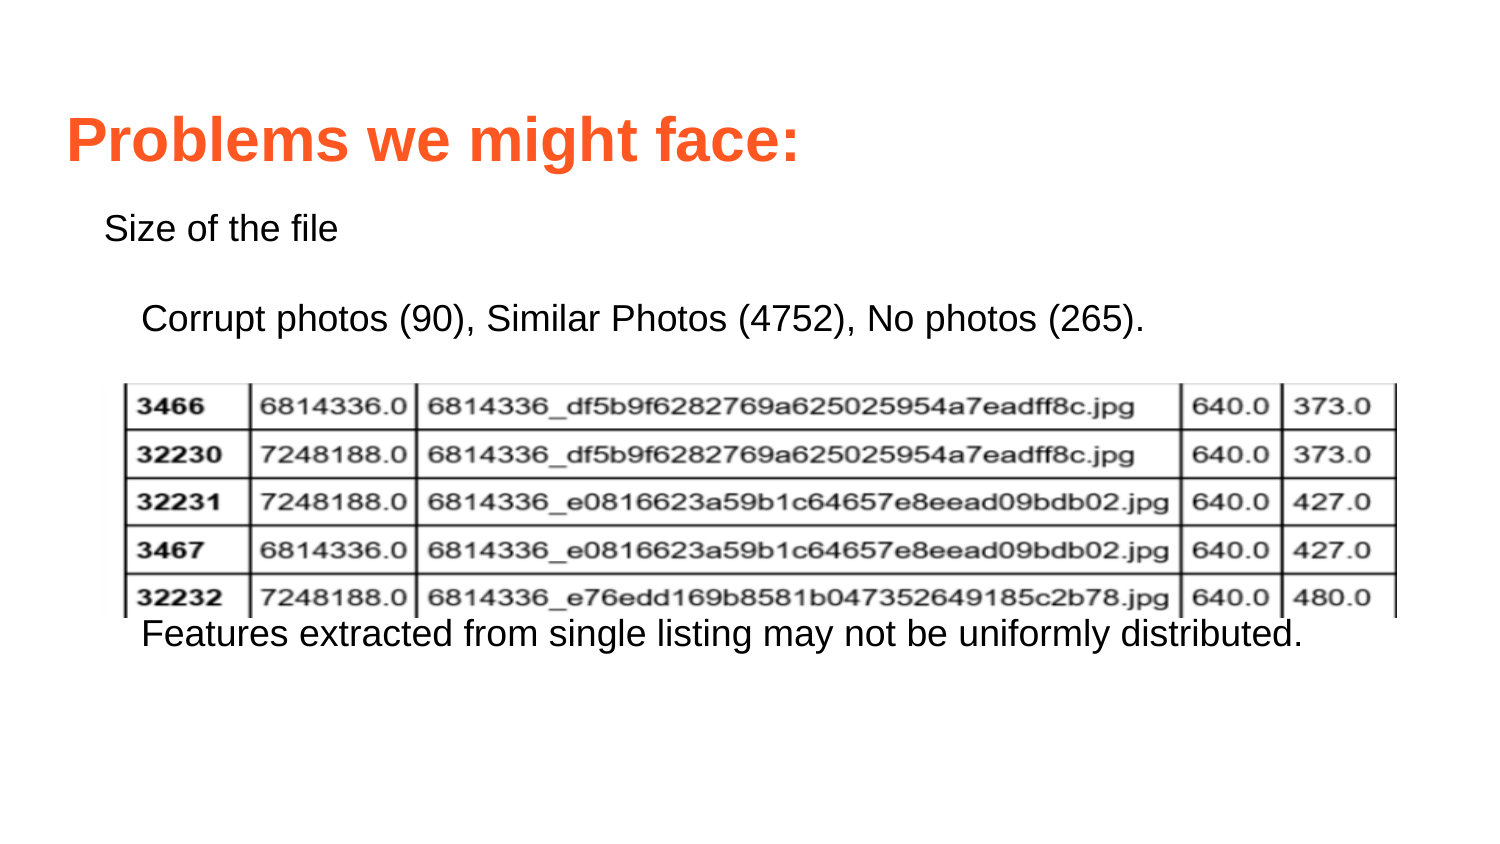

# Problems we might face:
Size of the file
 	Corrupt photos (90), Similar Photos (4752), No photos (265).
 	Features extracted from single listing may not be uniformly distributed.